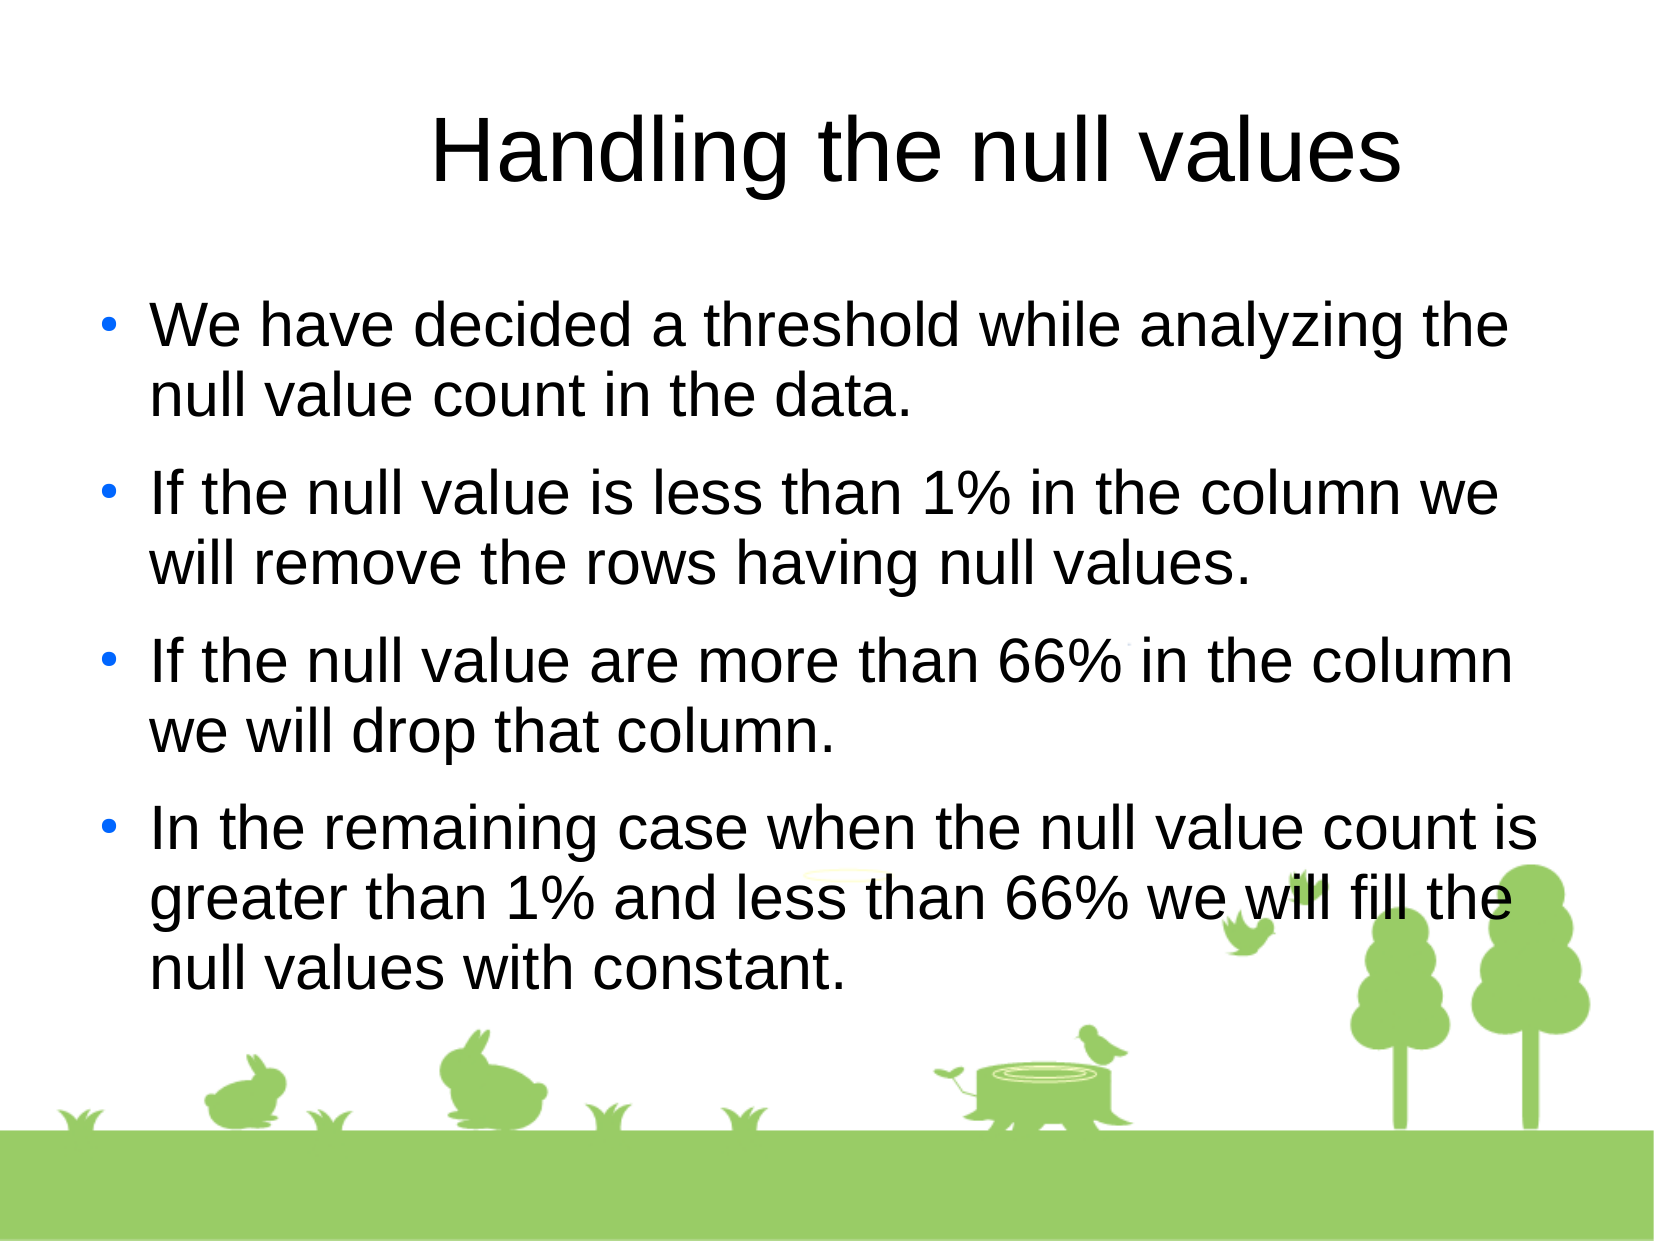

# Handling the null values
We have decided a threshold while analyzing the null value count in the data.
If the null value is less than 1% in the column we will remove the rows having null values.
If the null value are more than 66% in the column we will drop that column.
In the remaining case when the null value count is greater than 1% and less than 66% we will fill the null values with constant.